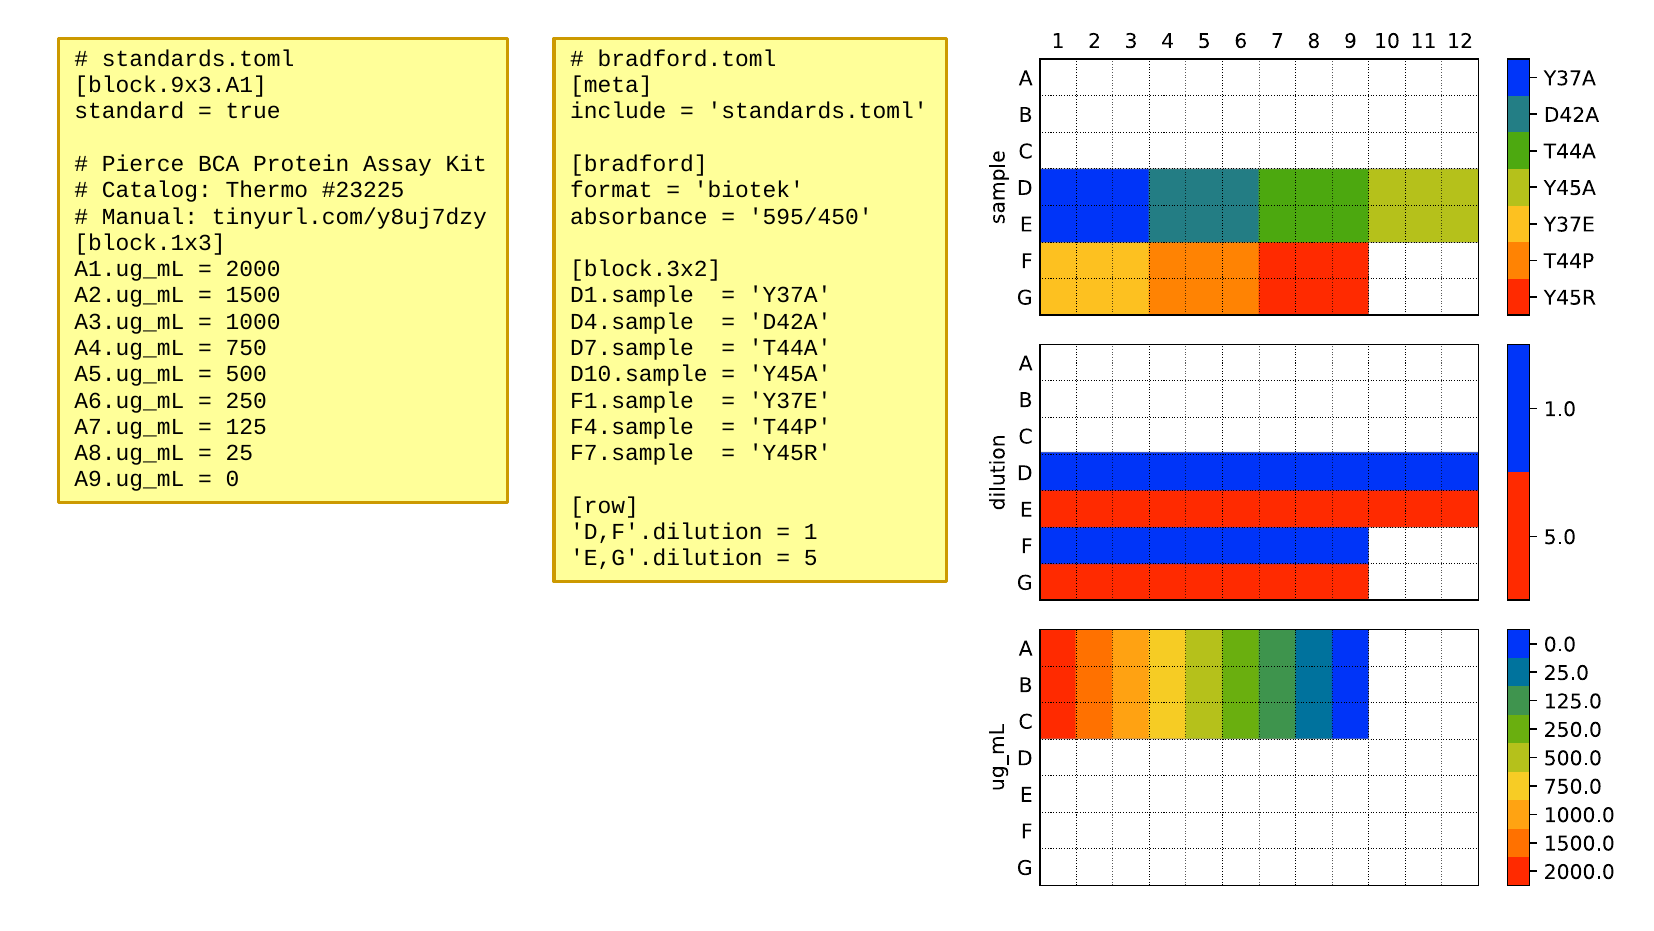

# standards.toml
[block.9x3.A1]
standard = true
# Pierce BCA Protein Assay Kit
# Catalog: Thermo #23225
# Manual: tinyurl.com/y8uj7dzy
[block.1x3]
A1.ug_mL = 2000
A2.ug_mL = 1500
A3.ug_mL = 1000
A4.ug_mL = 750
A5.ug_mL = 500
A6.ug_mL = 250
A7.ug_mL = 125
A8.ug_mL = 25
A9.ug_mL = 0
# bradford.toml
[meta]
include = 'standards.toml'
[bradford]
format = 'biotek'
absorbance = '595/450'
[block.3x2]
D1.sample = 'Y37A'
D4.sample = 'D42A'
D7.sample = 'T44A'
D10.sample = 'Y45A'
F1.sample = 'Y37E'
F4.sample = 'T44P'
F7.sample = 'Y45R'
[row]
'D,F'.dilution = 1
'E,G'.dilution = 5